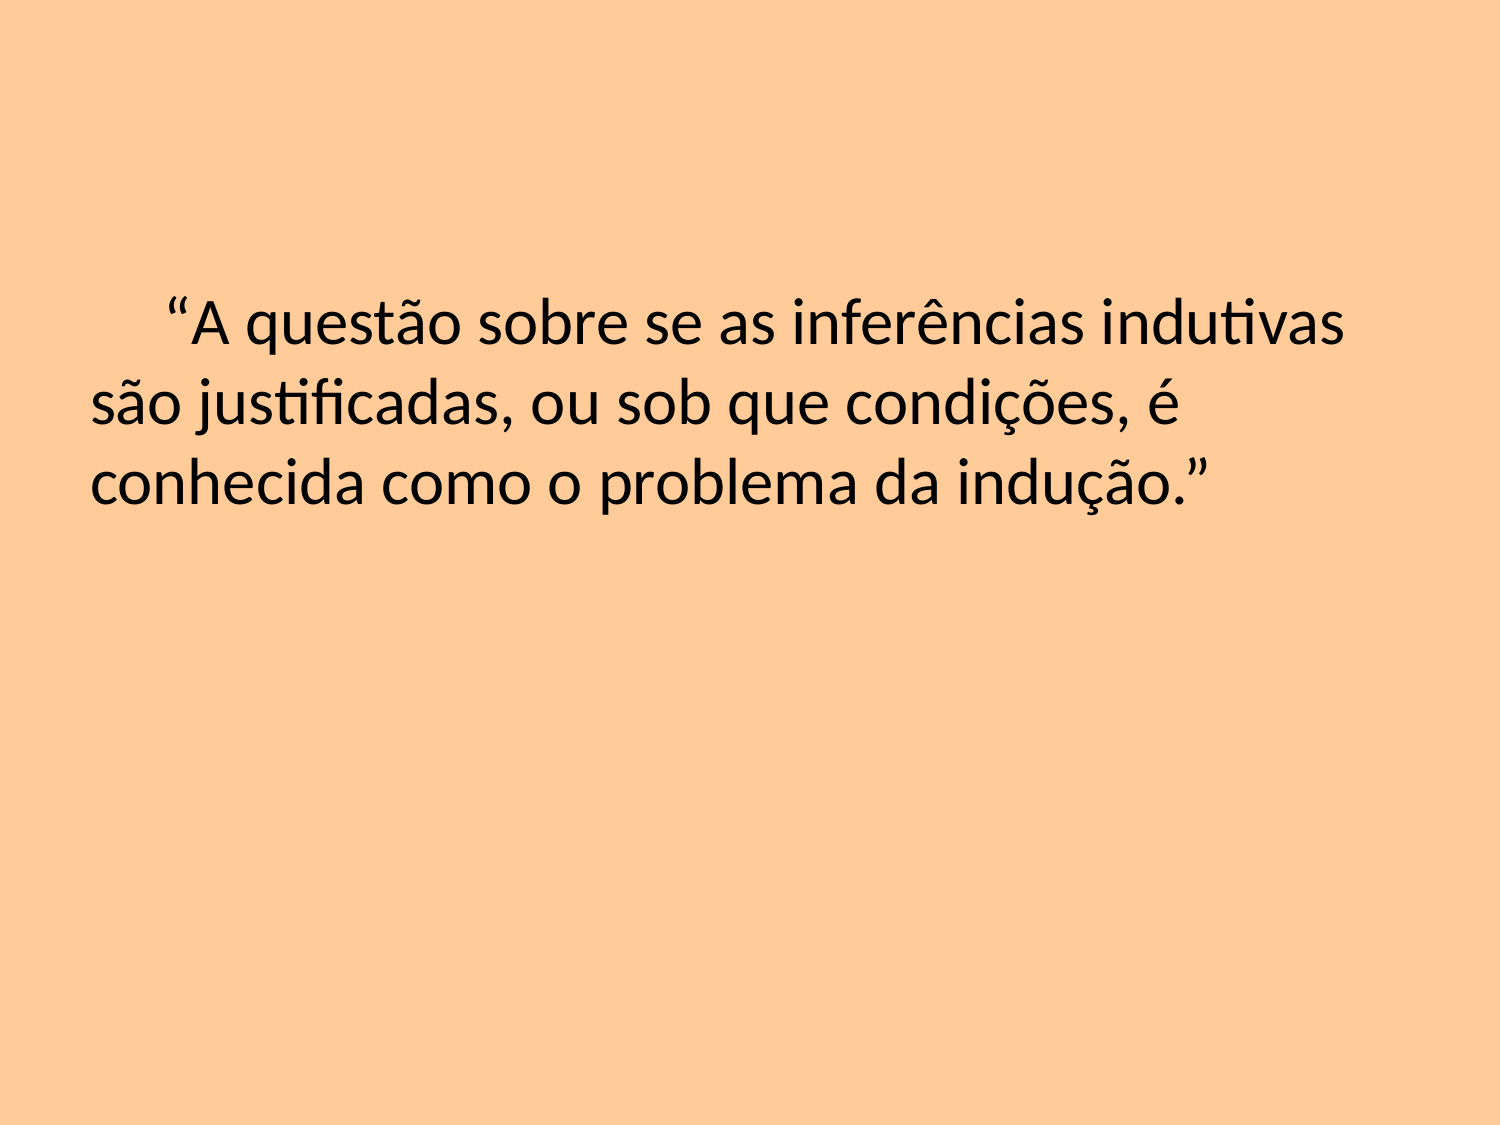

#
	“A questão sobre se as inferências indutivas são justificadas, ou sob que condições, é conhecida como o problema da indução.”